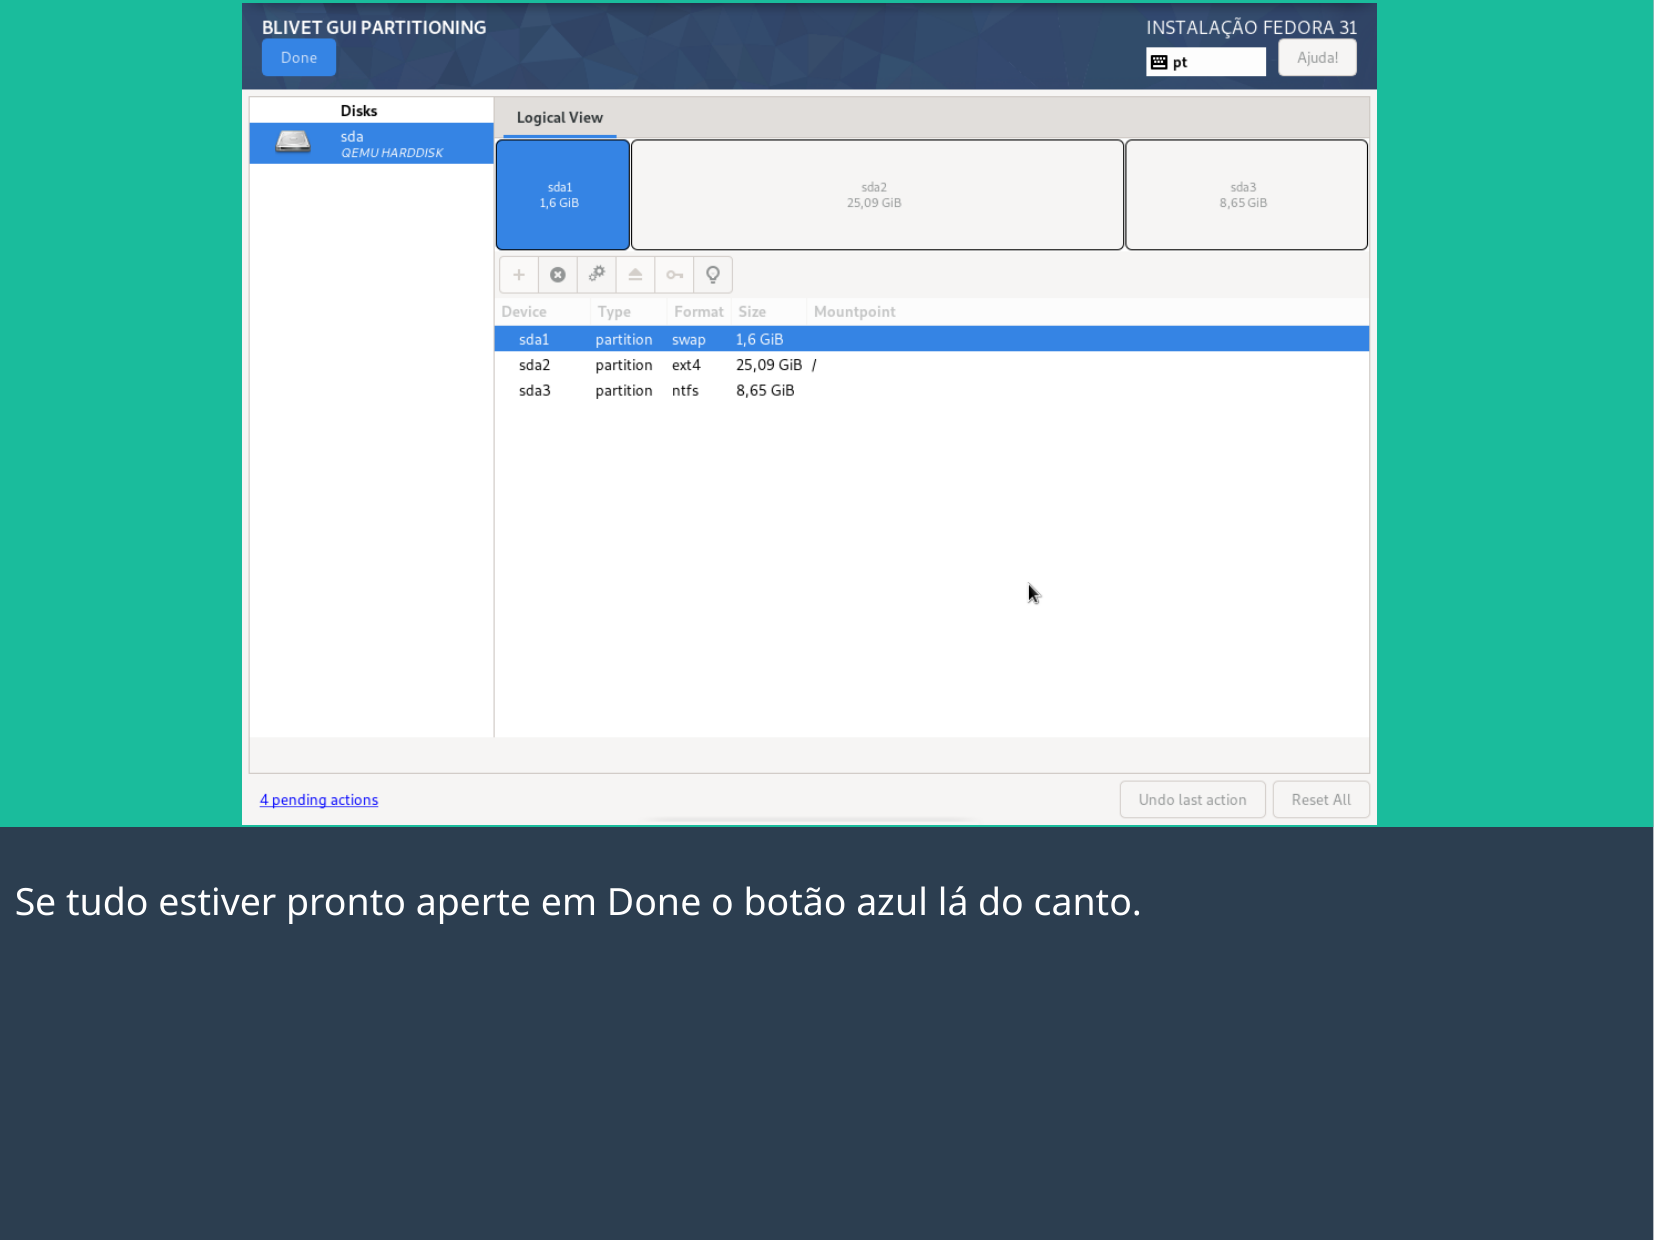

Se tudo estiver pronto aperte em Done o botão azul lá do canto.